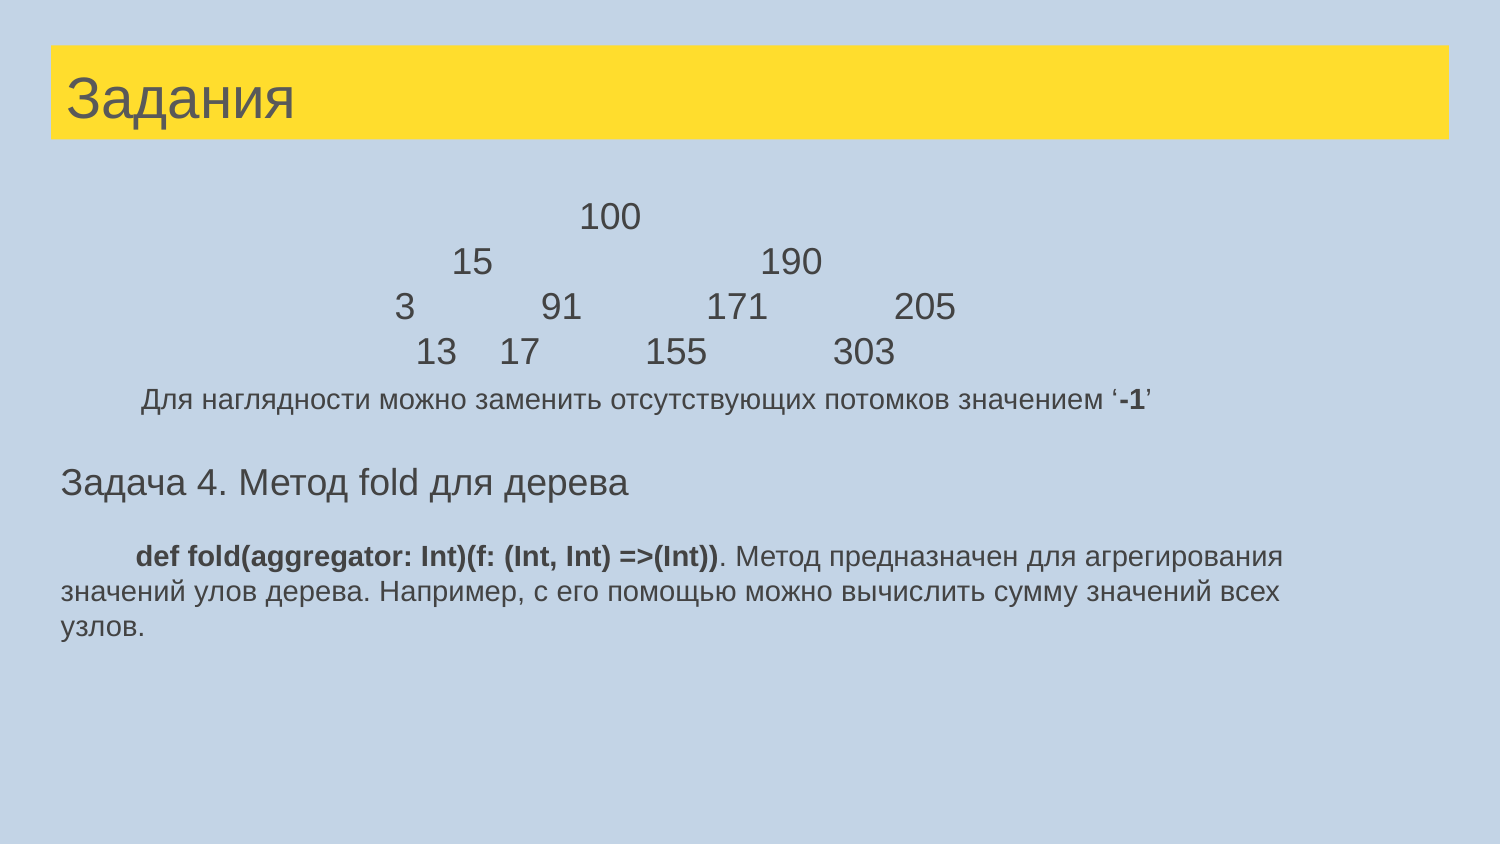

# Задания
				 100
			 15		 	 190
 3 91	 171 205
 13 17 155 303
 	Для наглядности можно заменить отсутствующих потомков значением ‘-1’
Задача 4. Метод fold для дерева
def fold(aggregator: Int)(f: (Int, Int) =>(Int)). Метод предназначен для агрегирования значений улов дерева. Например, с его помощью можно вычислить сумму значений всех узлов.